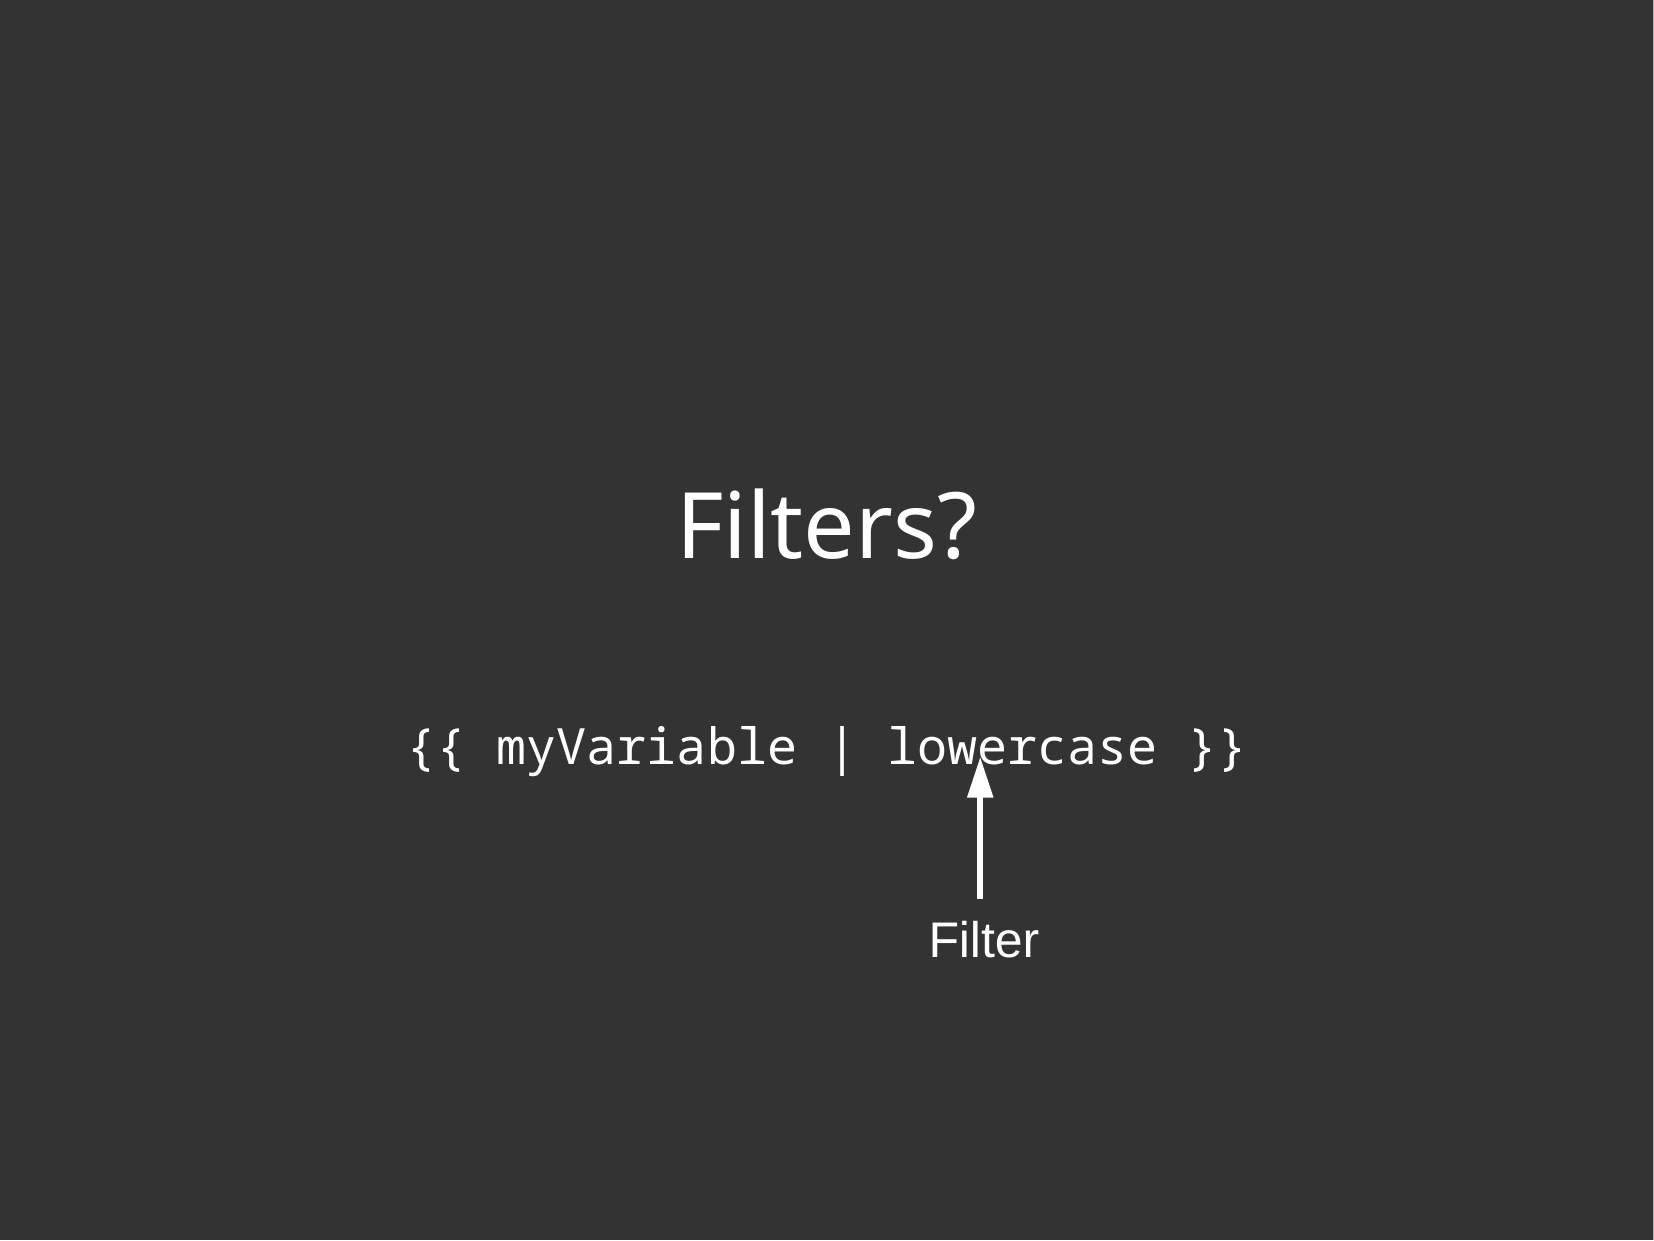

# Filters?
{{ myVariable | lowercase }}
Filter